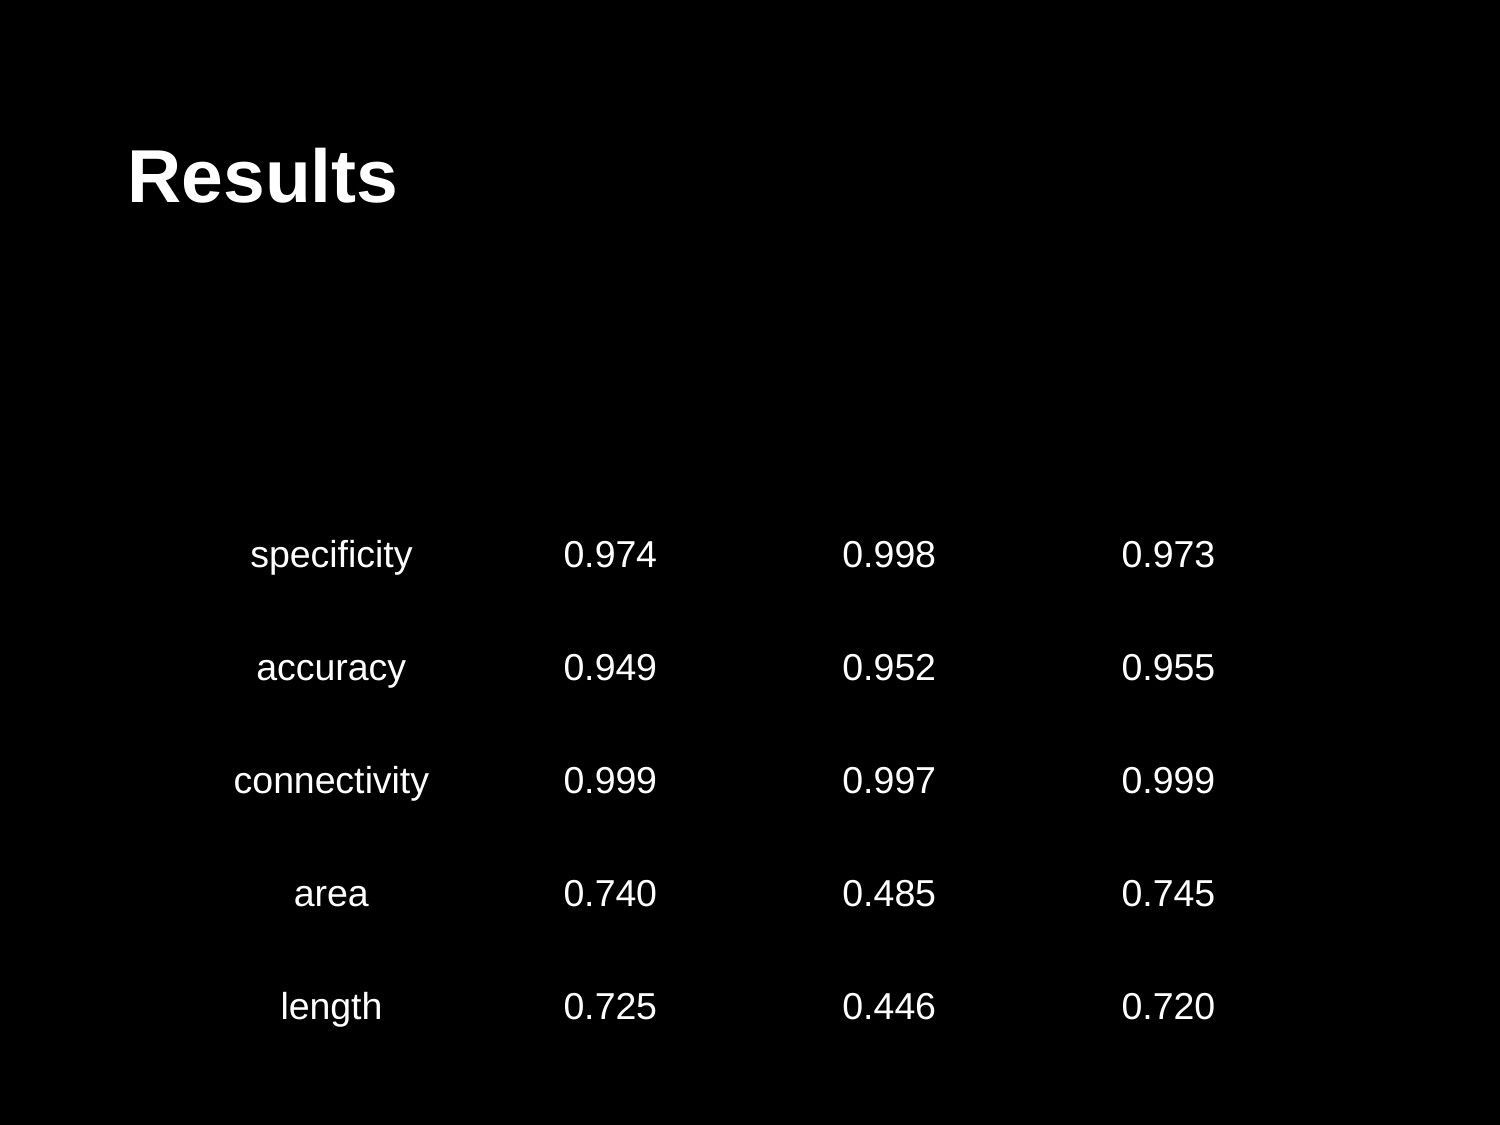

# Results
| glaucoma | Adaptive thresholding | Vesselness filter | Proposed method |
| --- | --- | --- | --- |
| sensitivity | 0.604 | 0.331 | 0.708 |
| specificity | 0.974 | 0.998 | 0.973 |
| accuracy | 0.949 | 0.952 | 0.955 |
| connectivity | 0.999 | 0.997 | 0.999 |
| area | 0.740 | 0.485 | 0.745 |
| length | 0.725 | 0.446 | 0.720 |